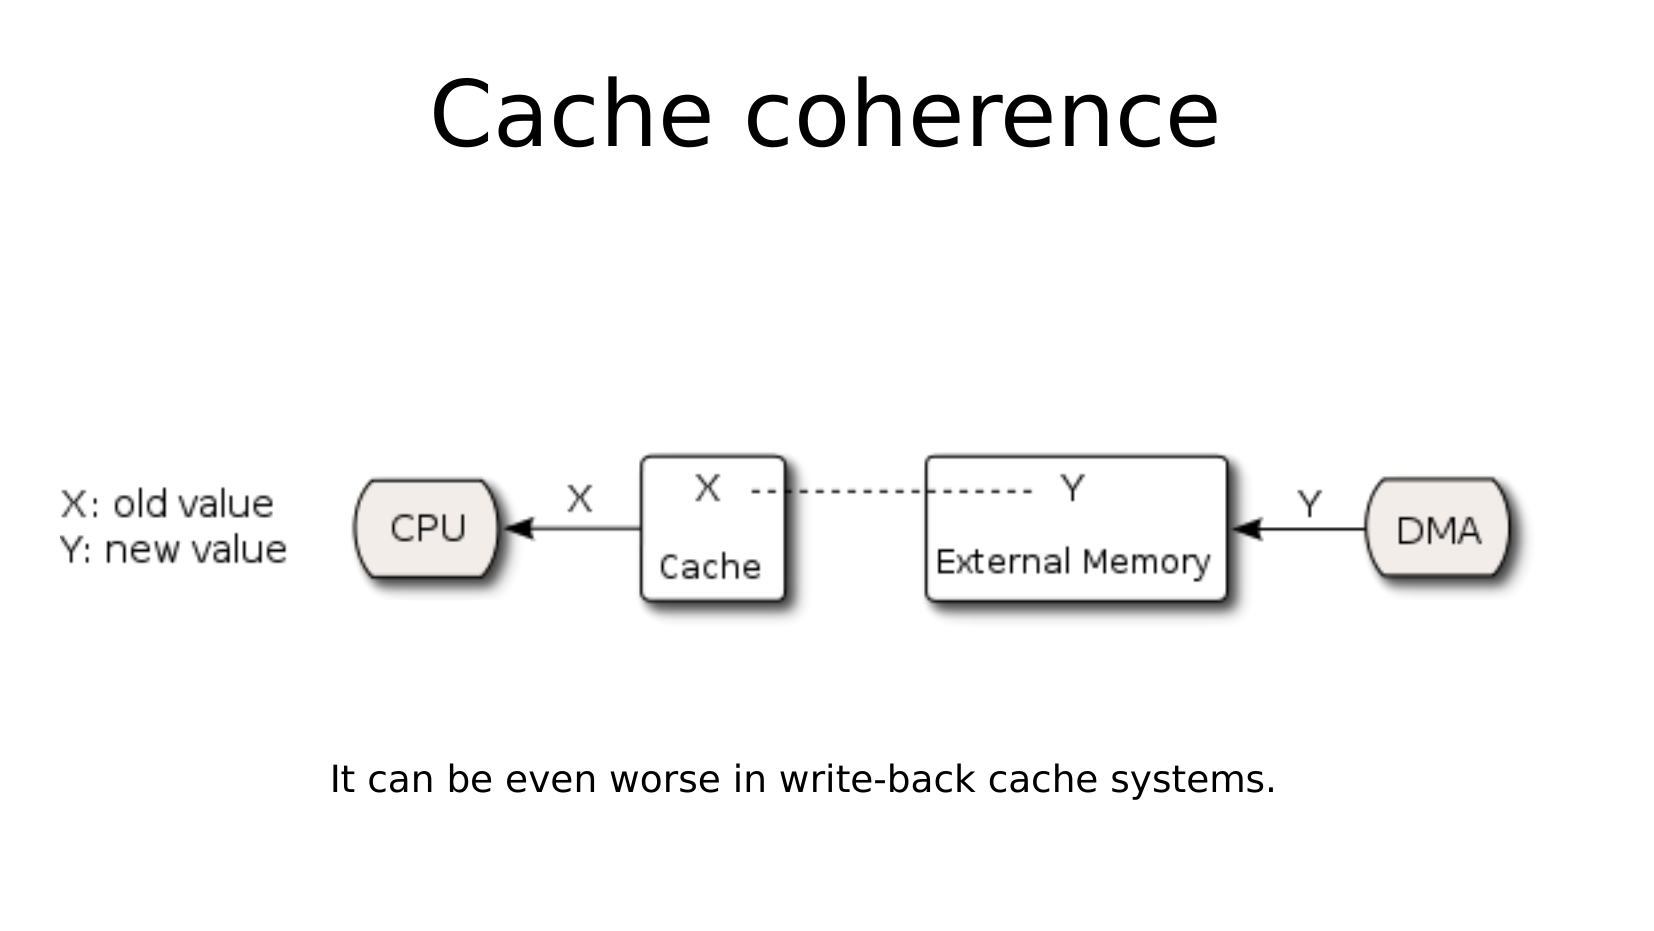

# Cache coherence
It can be even worse in write-back cache systems.